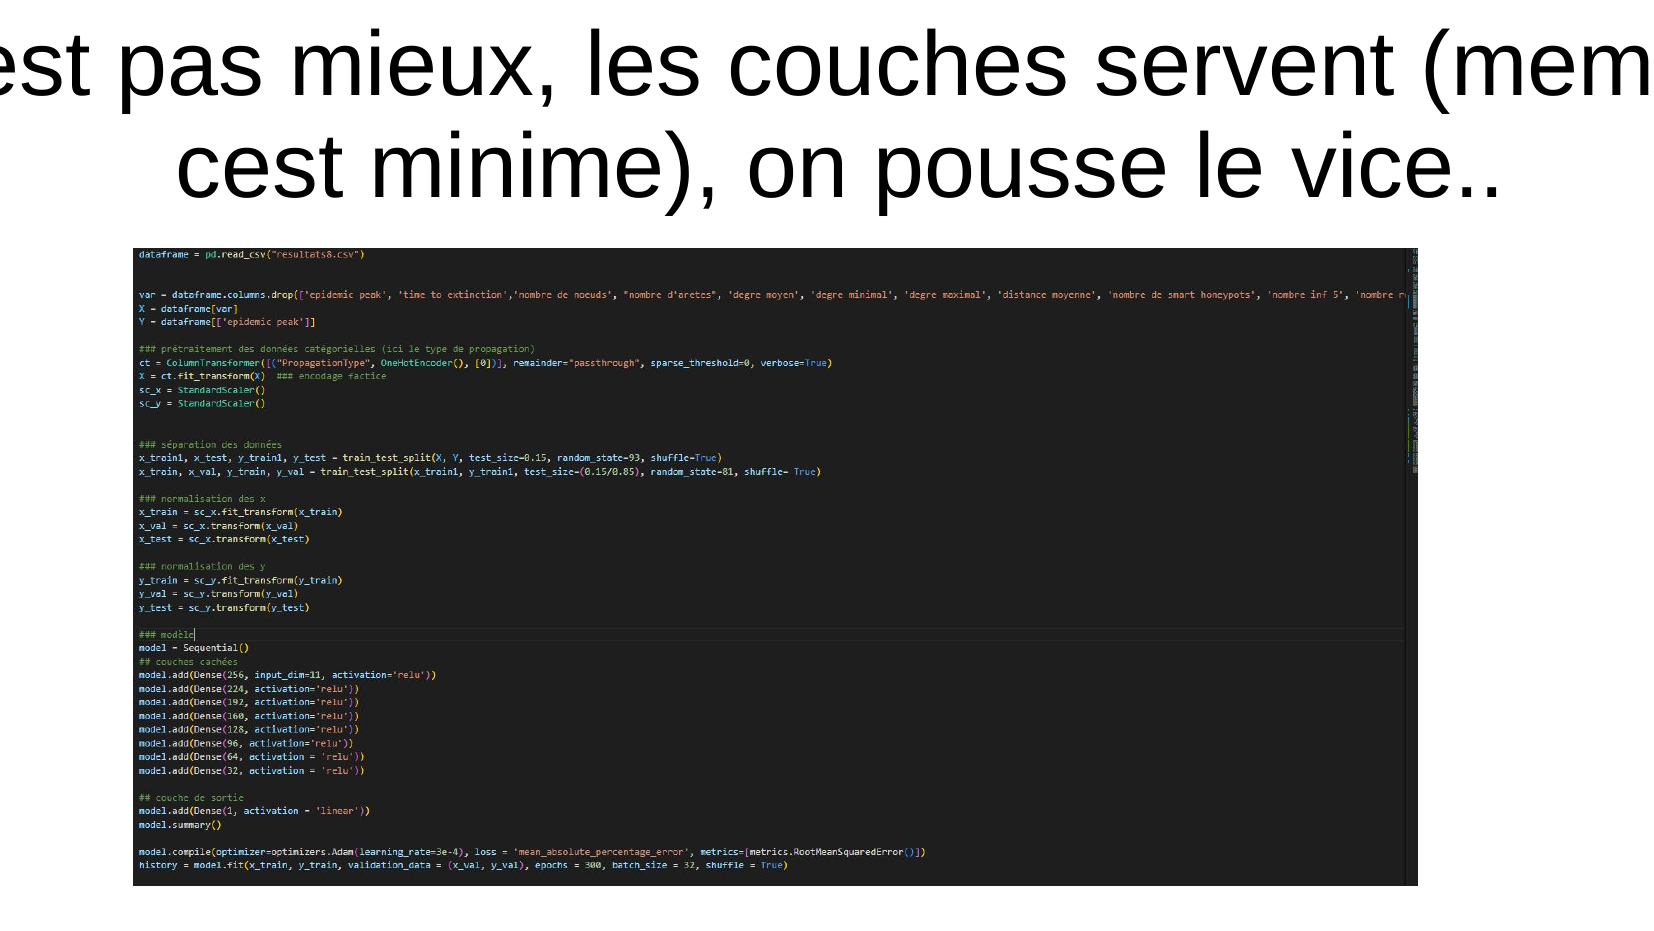

# C’est pas mieux, les couches servent (meme si cest minime), on pousse le vice..